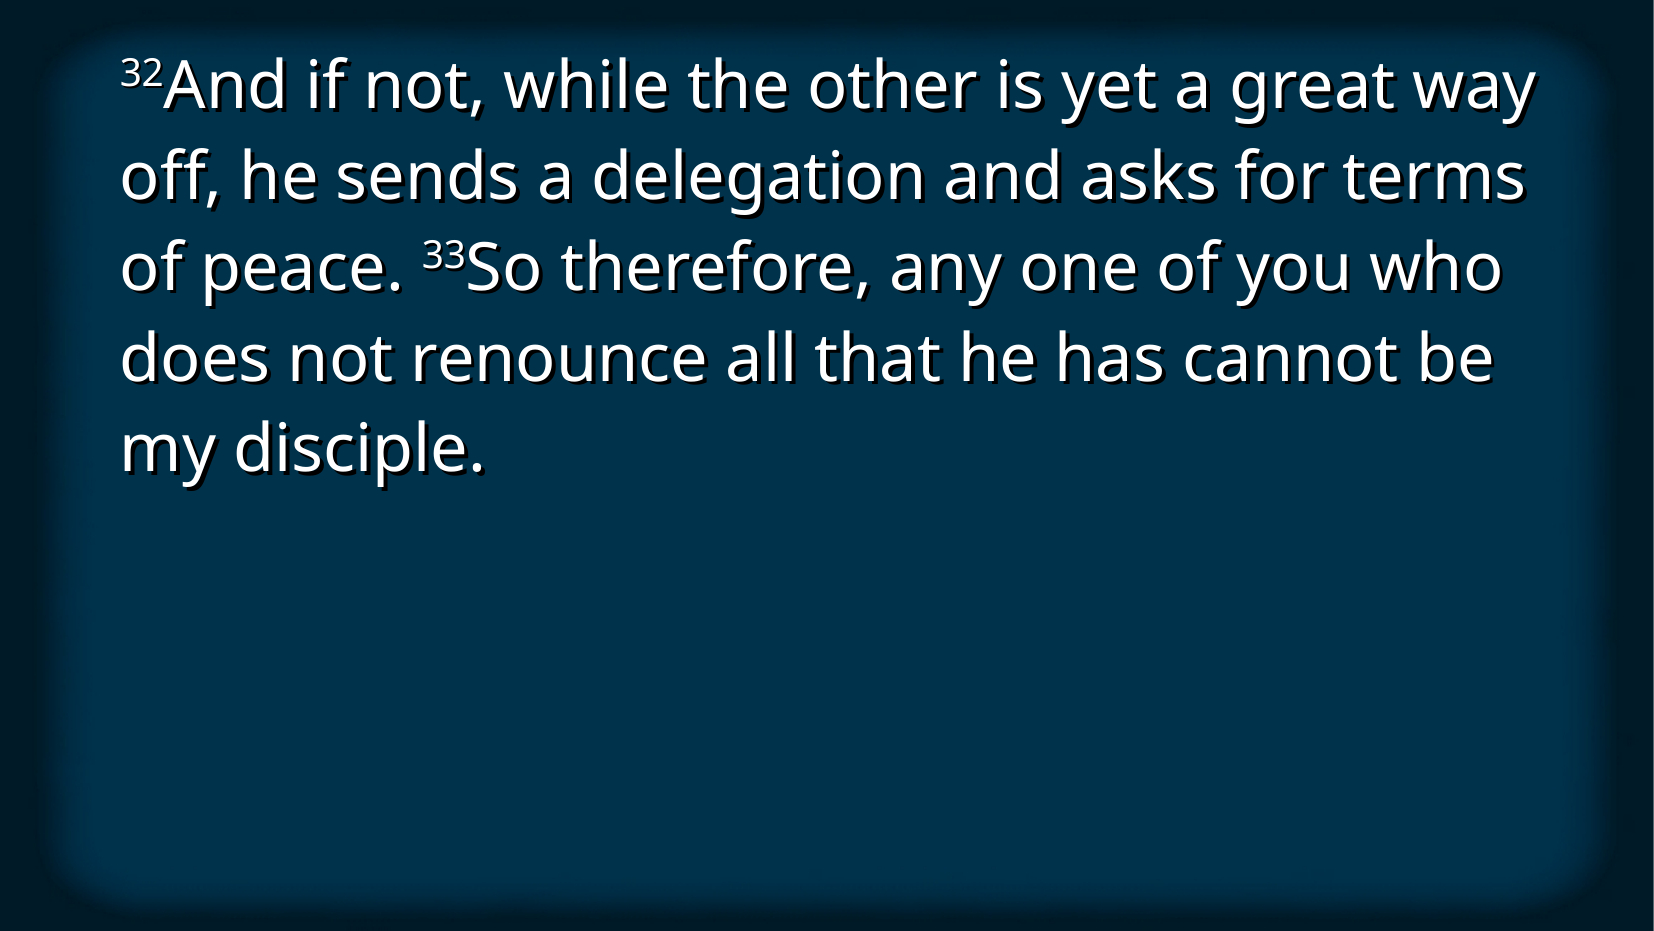

32And if not, while the other is yet a great way off, he sends a delegation and asks for terms of peace. 33So therefore, any one of you who does not renounce all that he has cannot be my disciple.